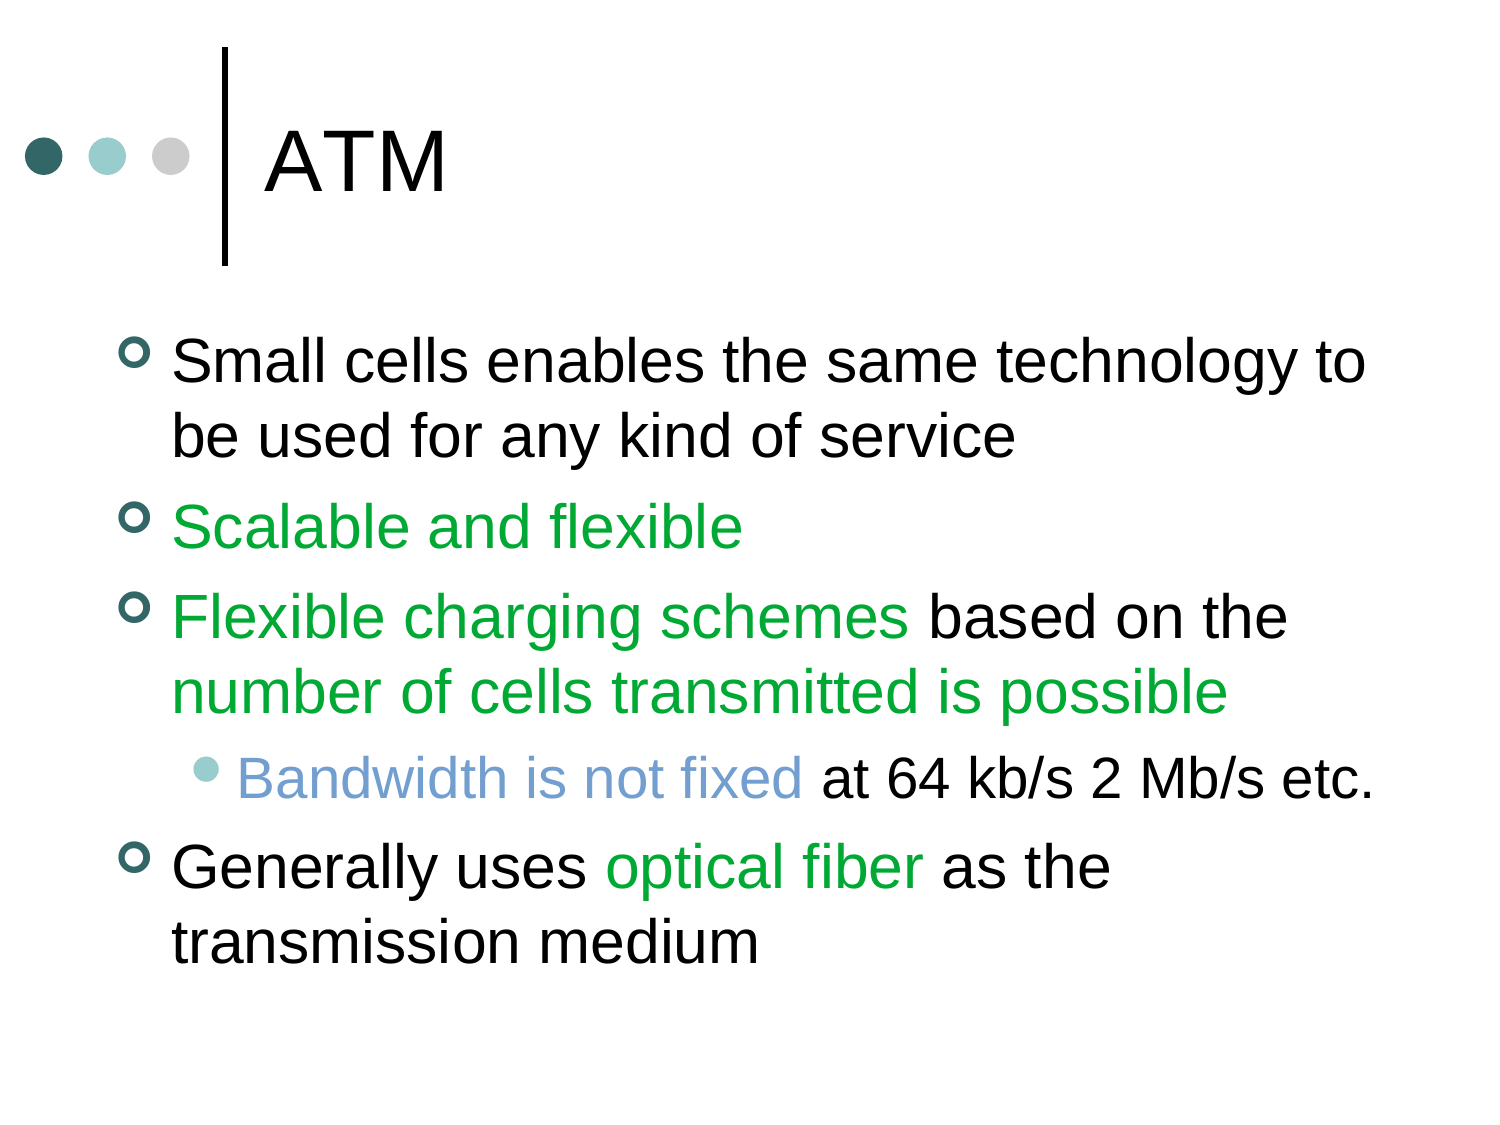

# ATM
Small cells enables the same technology to be used for any kind of service
Scalable and flexible
Flexible charging schemes based on the number of cells transmitted is possible
Bandwidth is not fixed at 64 kb/s 2 Mb/s etc.
Generally uses optical fiber as the transmission medium